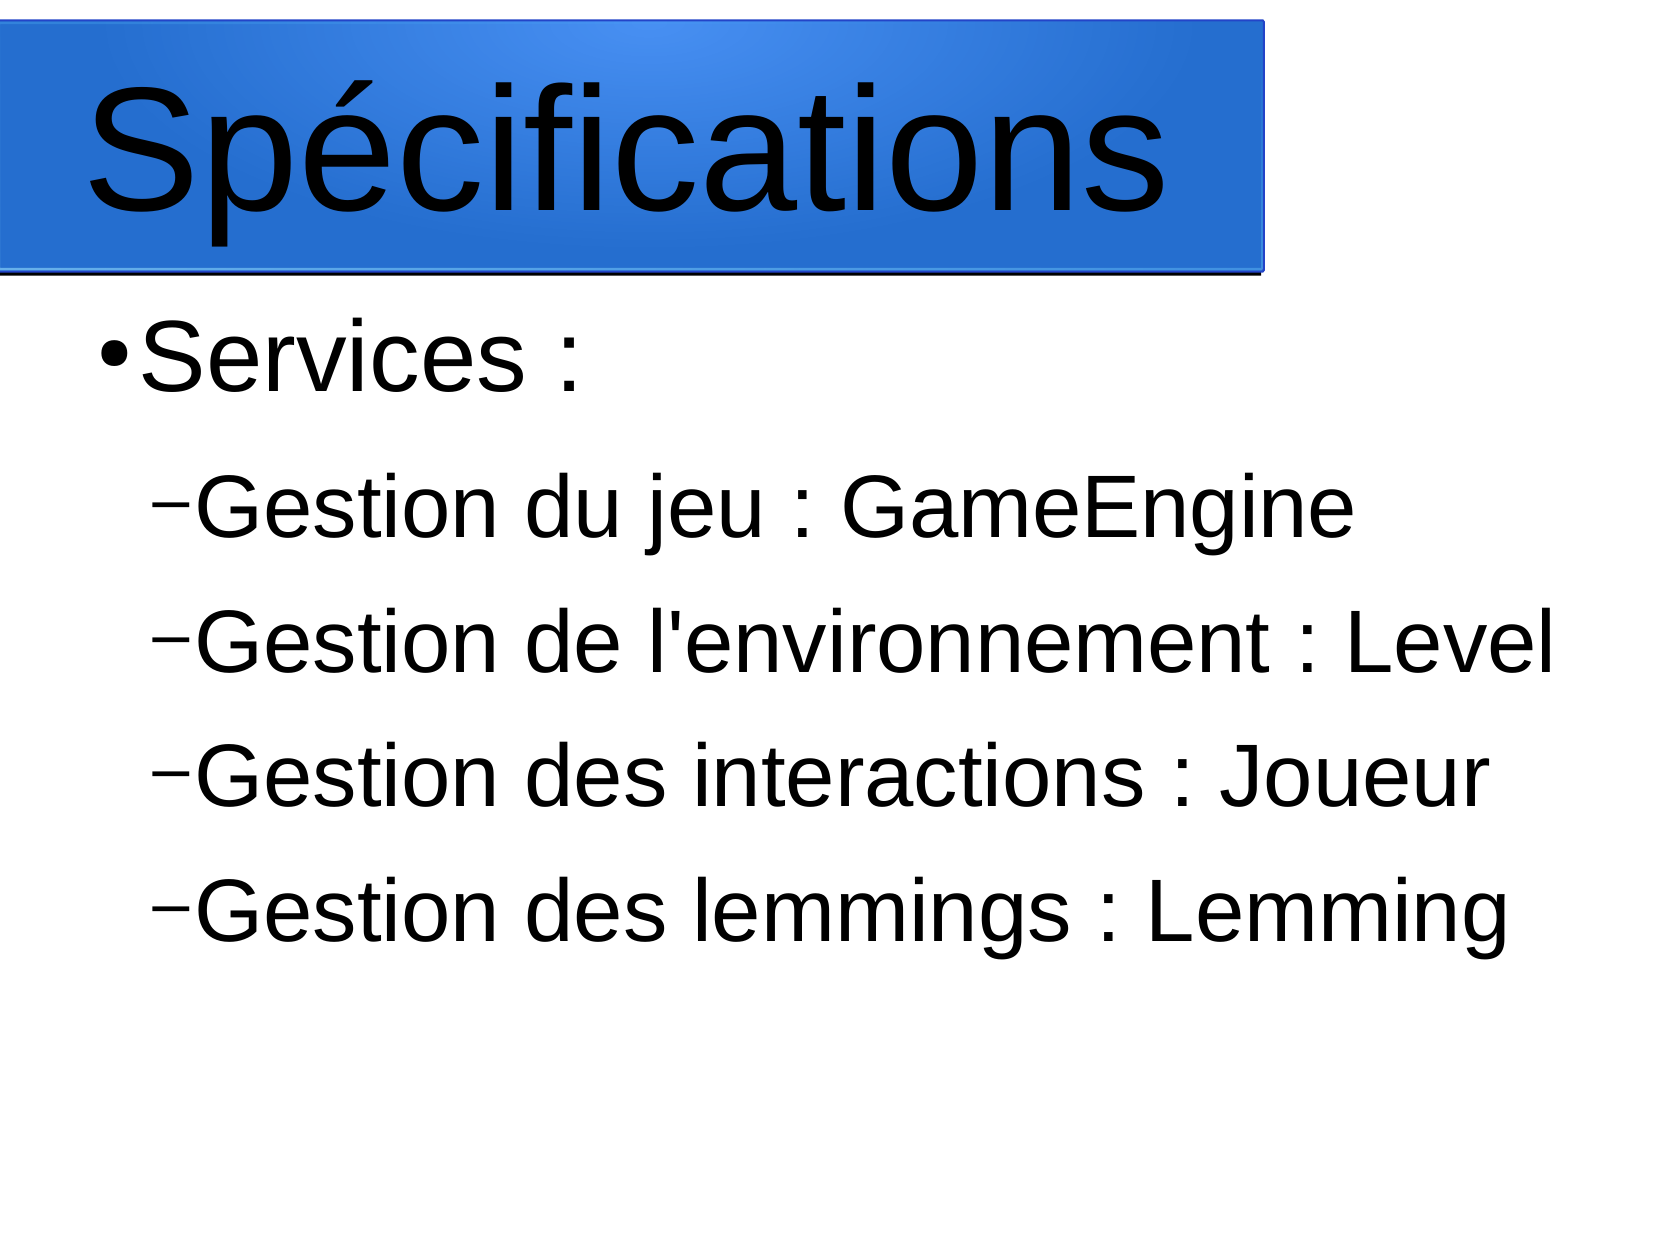

# Spécifications
Services :
Gestion du jeu : GameEngine
Gestion de l'environnement : Level
Gestion des interactions : Joueur
Gestion des lemmings : Lemming